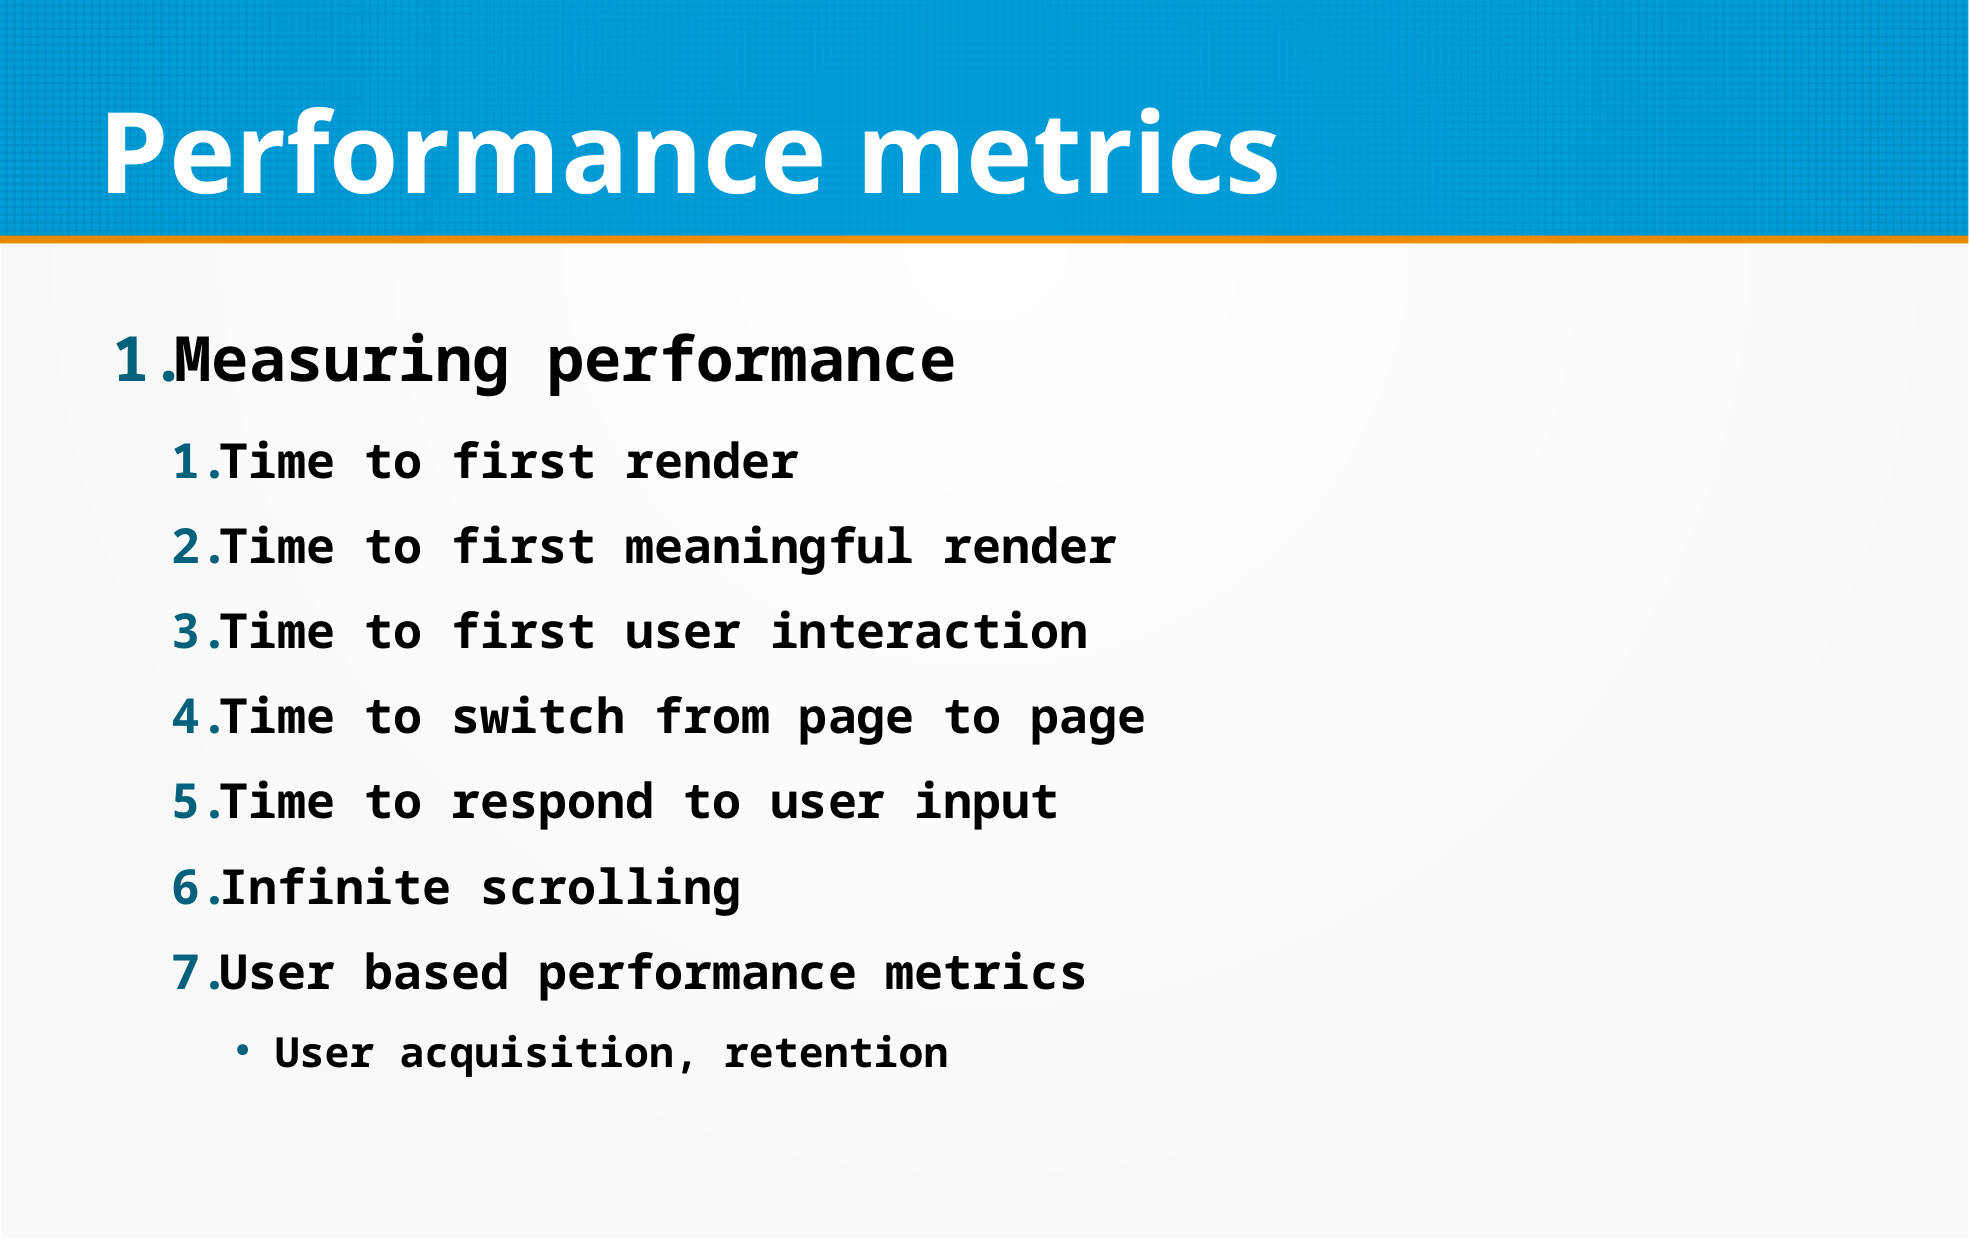

# Performance metrics
Measuring performance
Time to first render
Time to first meaningful render
Time to first user interaction
Time to switch from page to page
Time to respond to user input
Infinite scrolling
User based performance metrics
User acquisition, retention